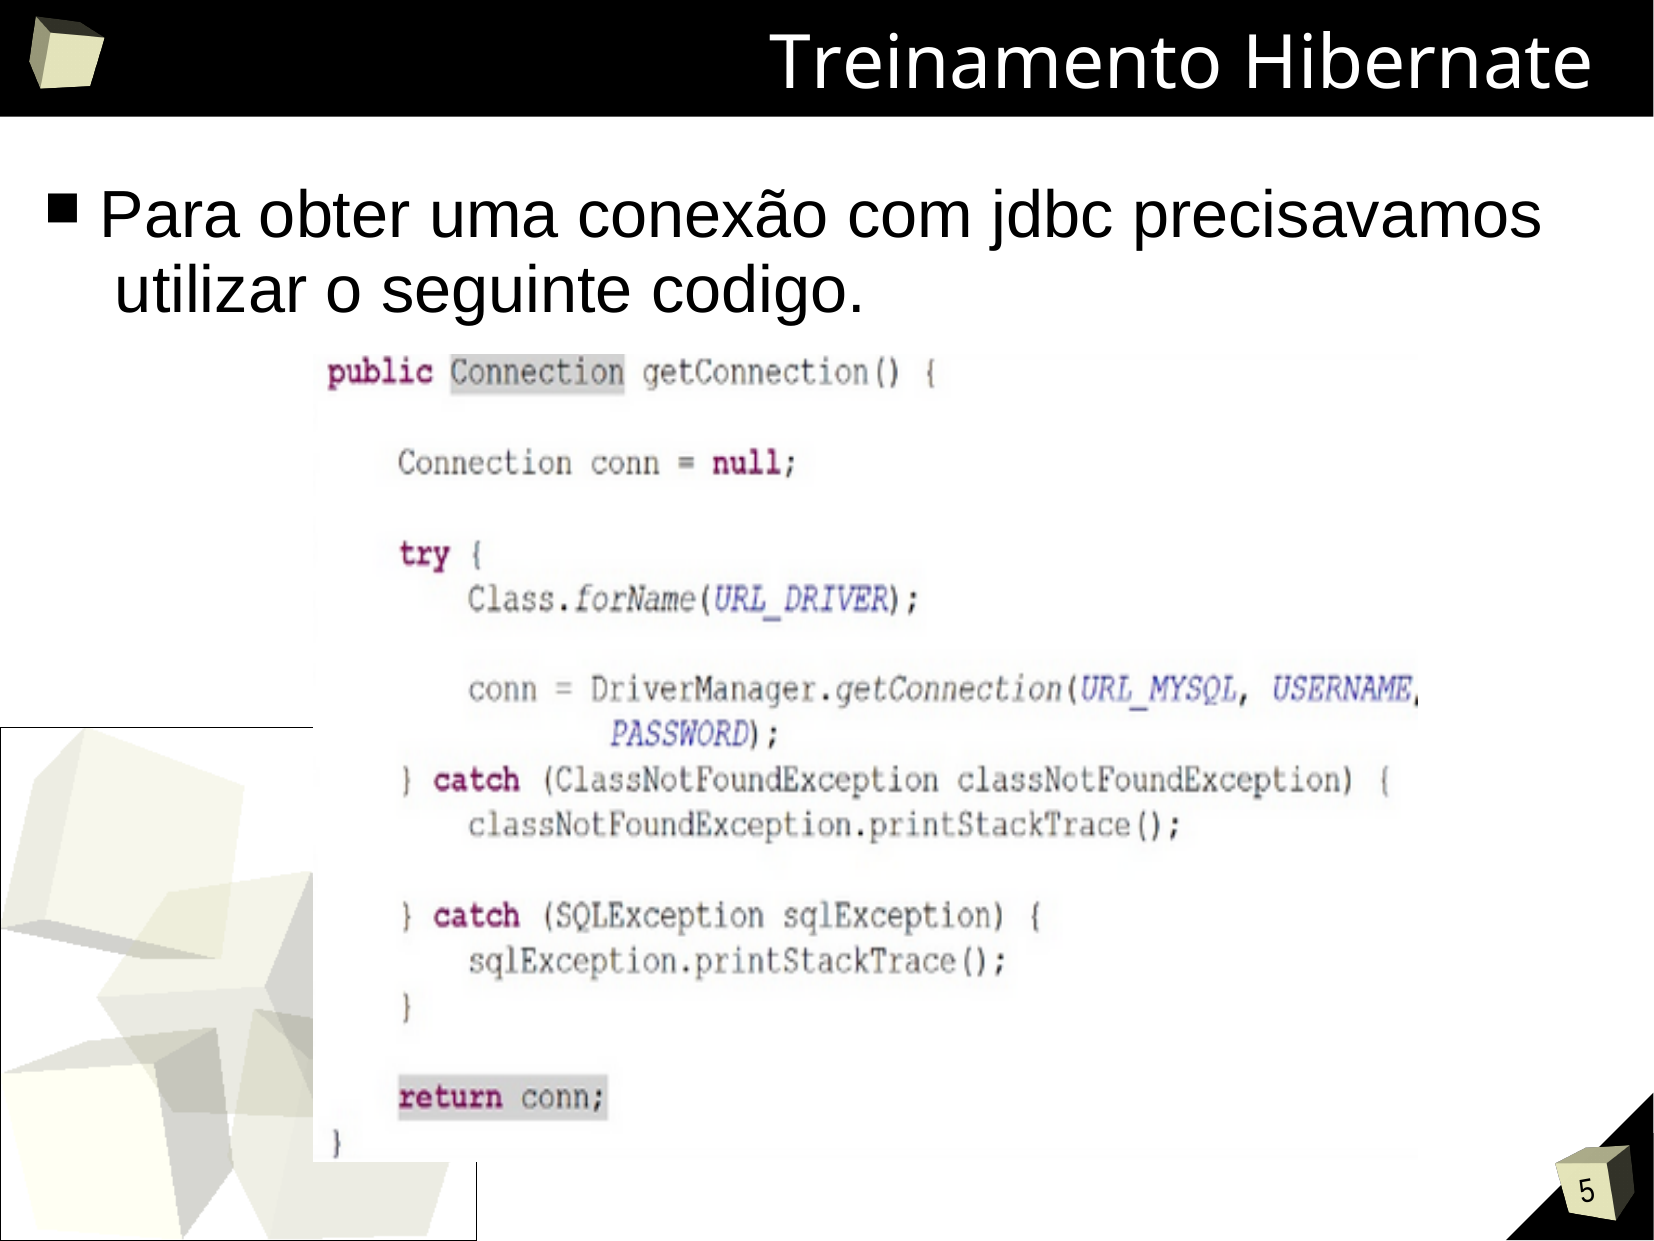

# Treinamento Hibernate
 Para obter uma conexão com jdbc precisavamos utilizar o seguinte codigo.